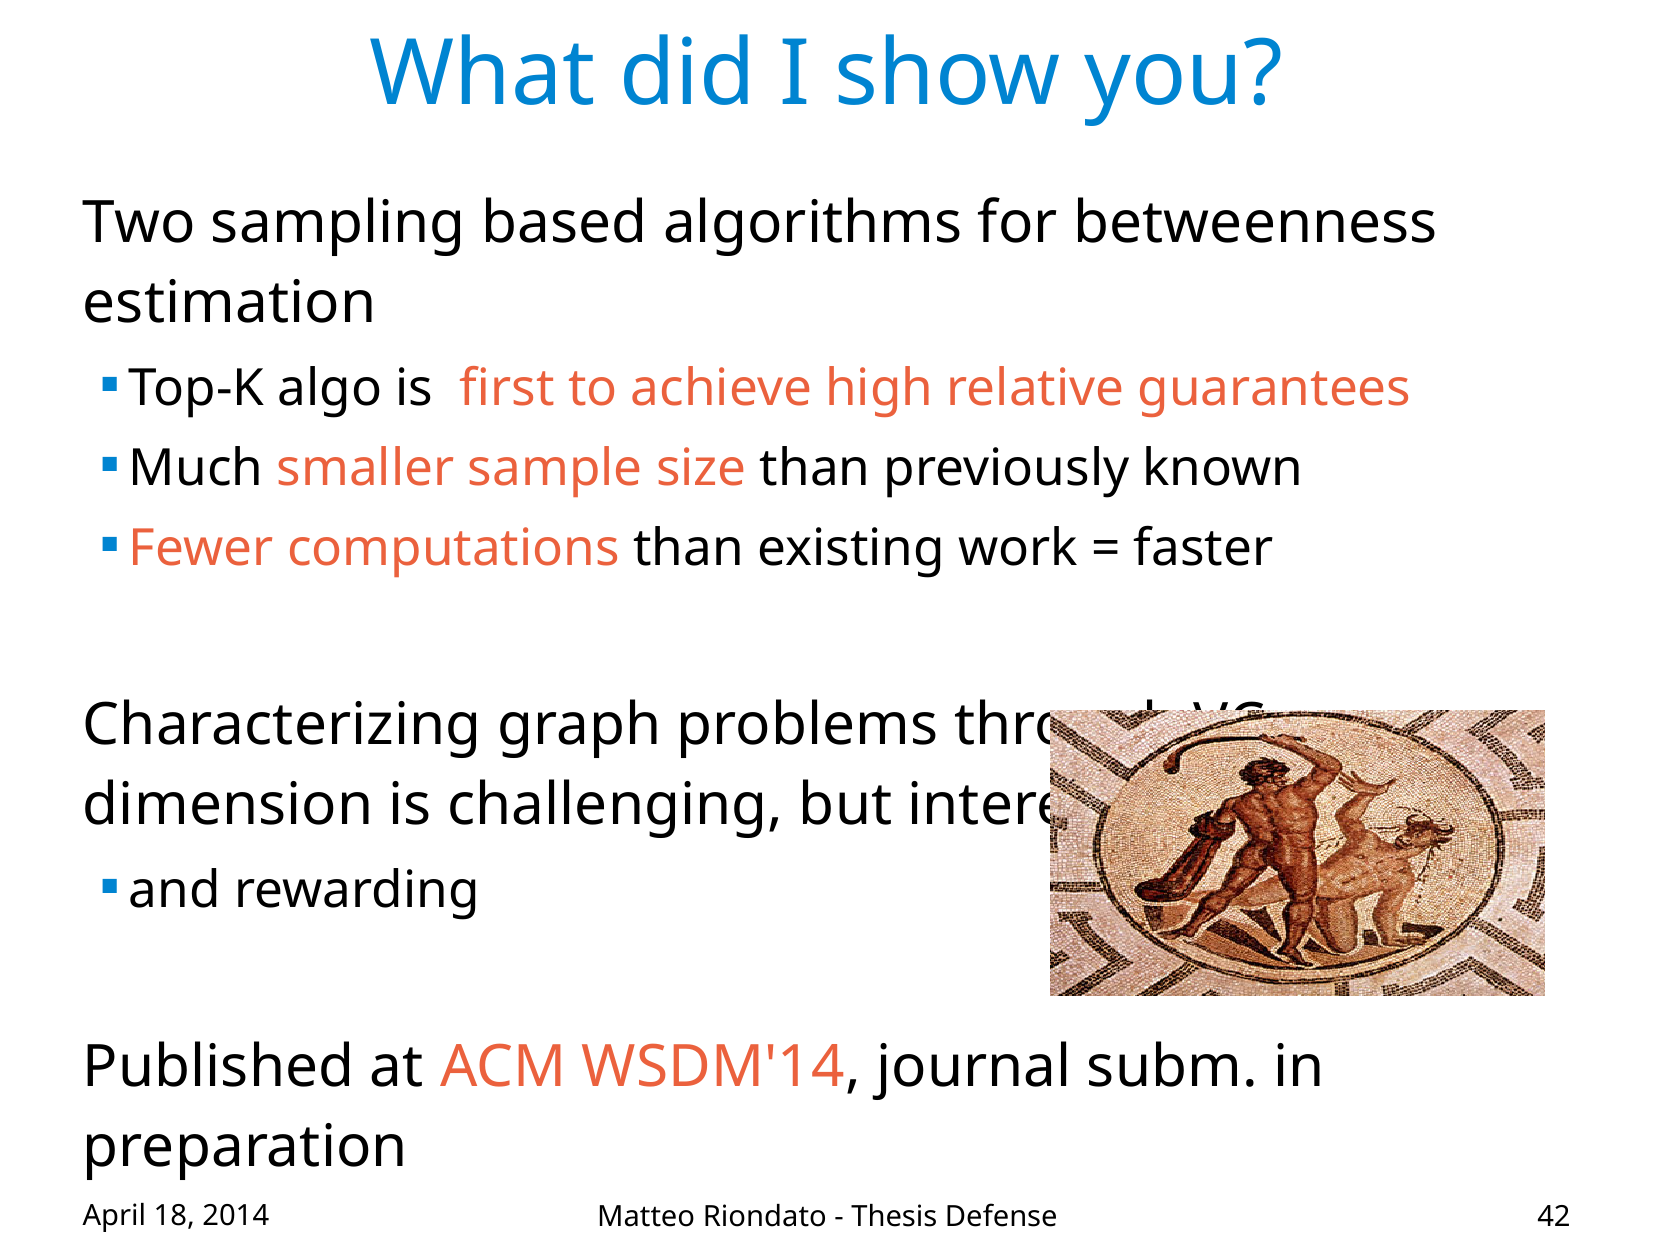

# What did I show you?
Two sampling based algorithms for betweenness estimation
Top-K algo is first to achieve high relative guarantees
Much smaller sample size than previously known
Fewer computations than existing work = faster
Characterizing graph problems through VC-dimension is challenging, but interesting
and rewarding
Published at ACM WSDM'14, journal subm. in preparation
April 18, 2014
Matteo Riondato - Thesis Defense
42